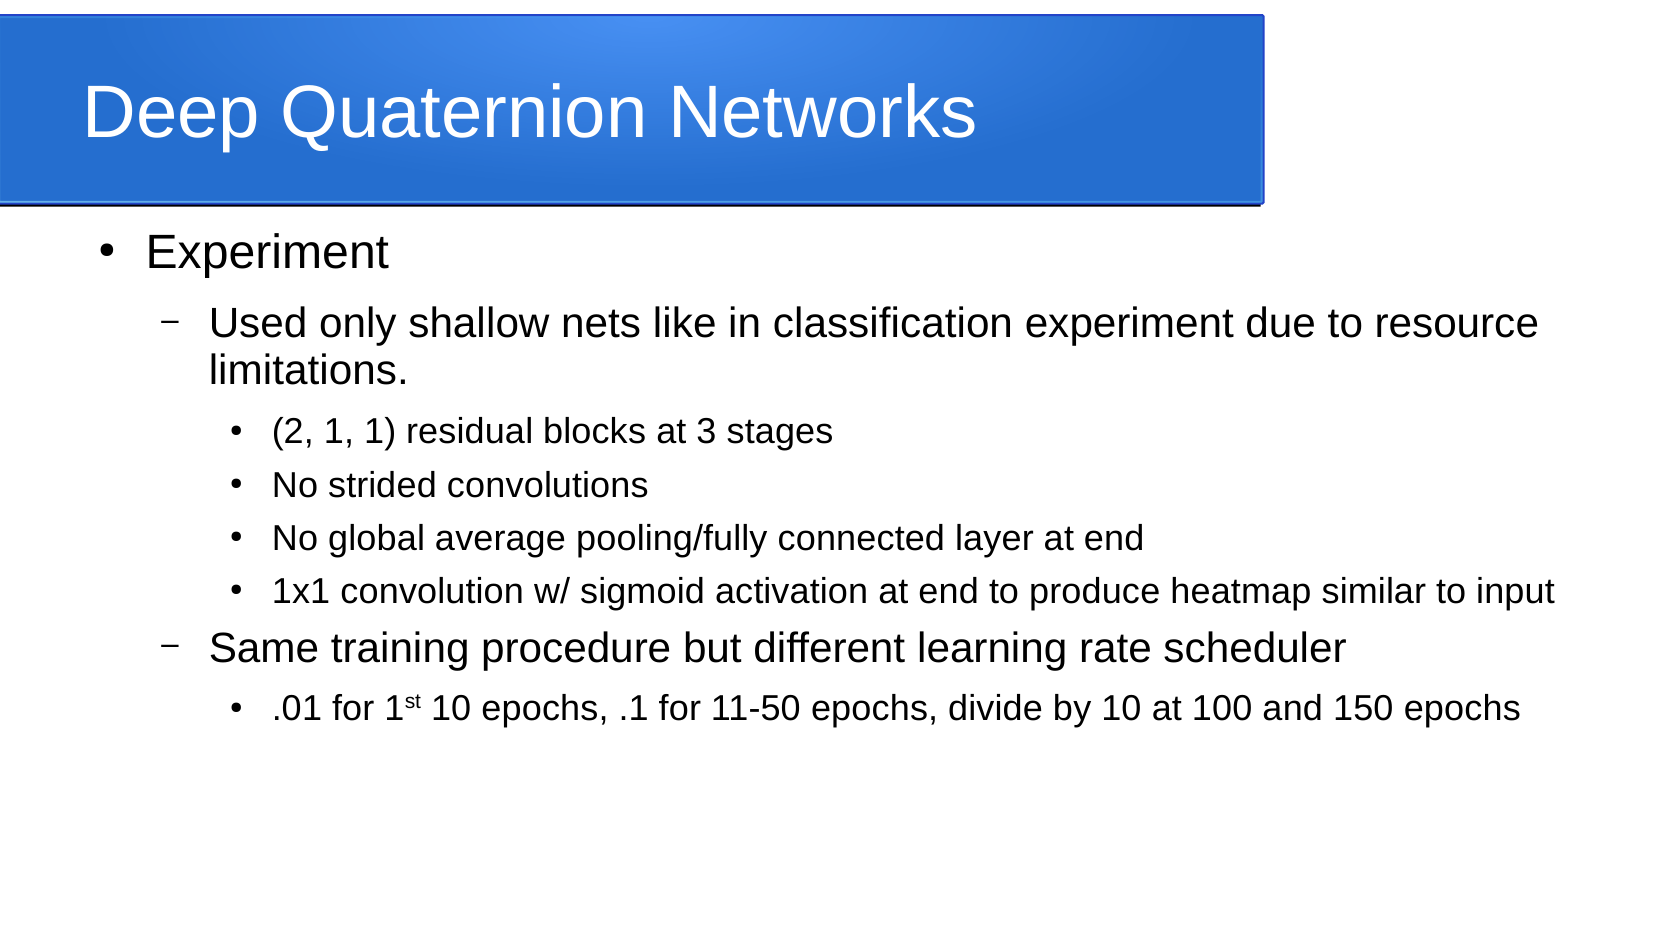

# Deep Quaternion Networks
Experiment
Used only shallow nets like in classification experiment due to resource limitations.
(2, 1, 1) residual blocks at 3 stages
No strided convolutions
No global average pooling/fully connected layer at end
1x1 convolution w/ sigmoid activation at end to produce heatmap similar to input
Same training procedure but different learning rate scheduler
.01 for 1st 10 epochs, .1 for 11-50 epochs, divide by 10 at 100 and 150 epochs